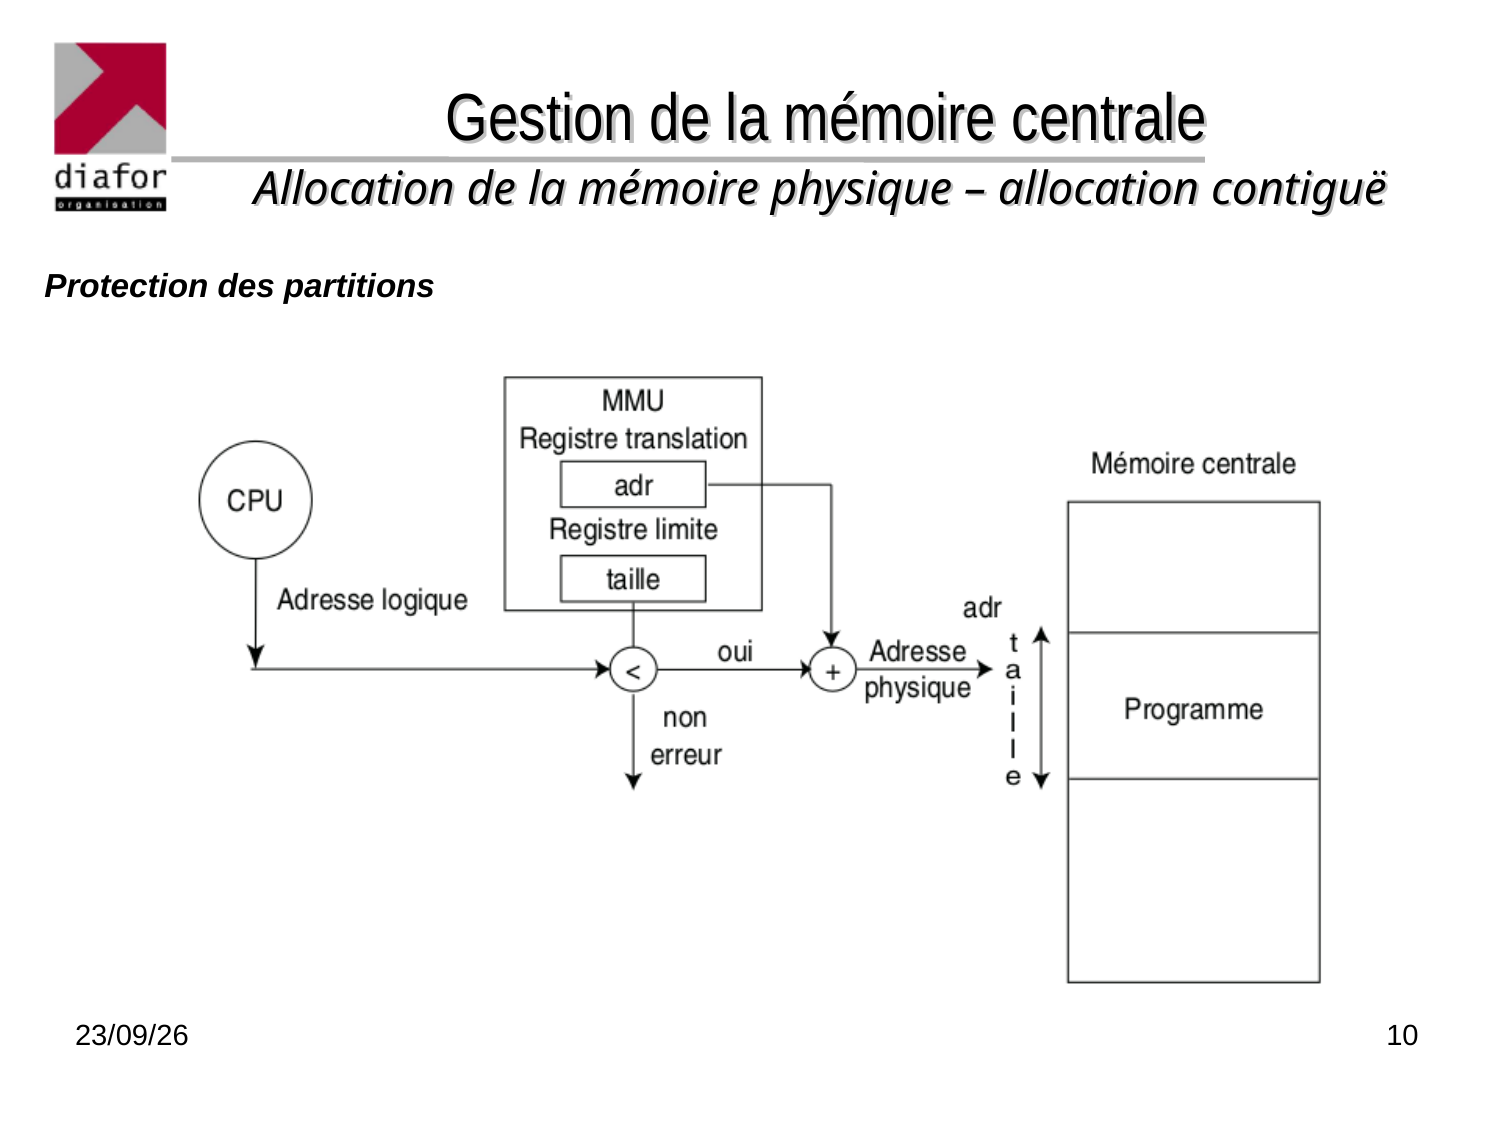

# Gestion de la mémoire centrale Allocation de la mémoire physique – allocation contiguë
Protection des partitions
10